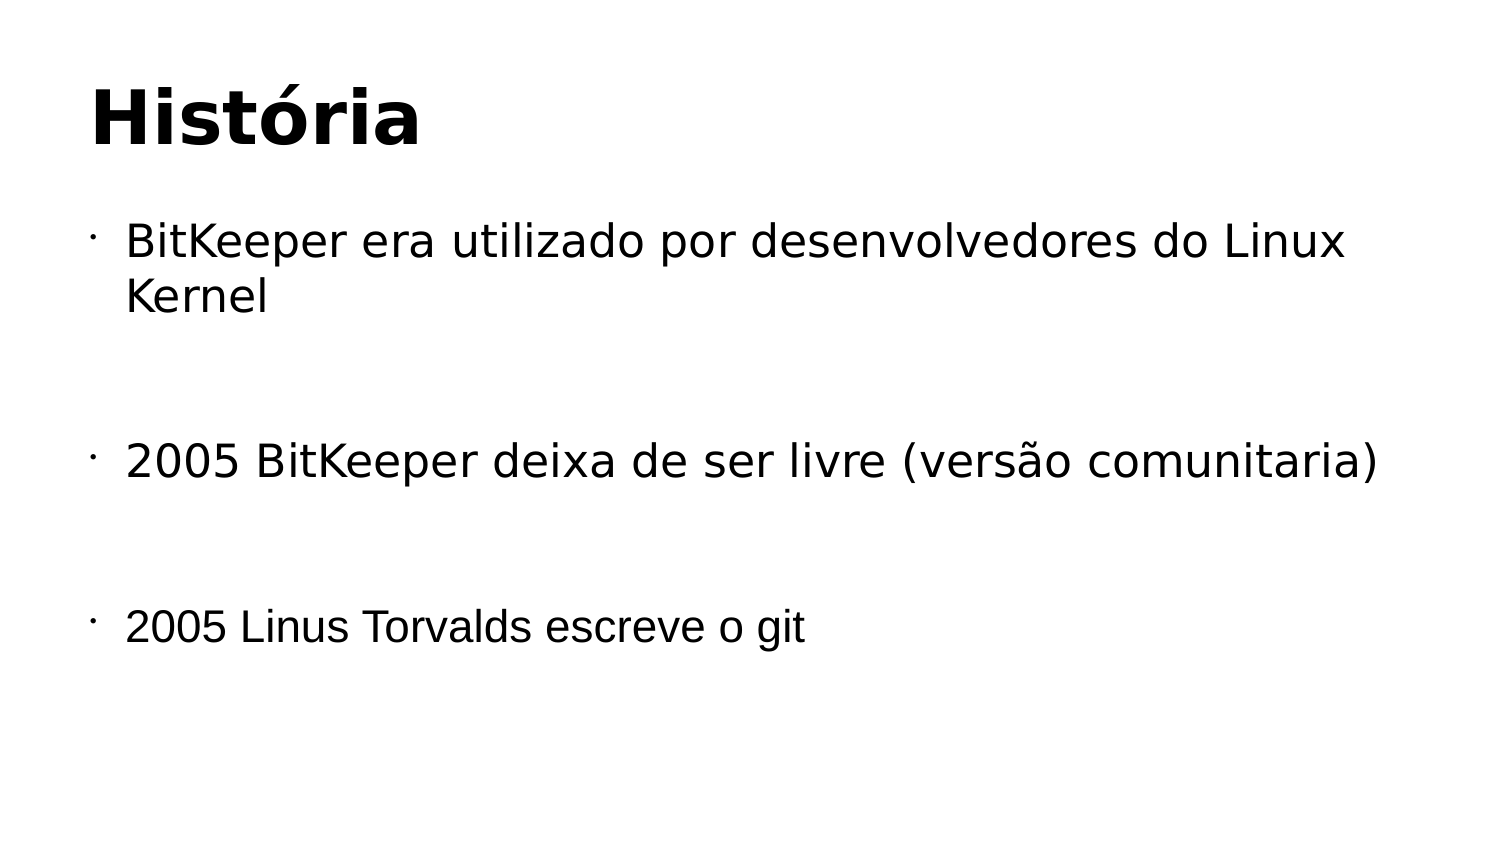

História
BitKeeper era utilizado por desenvolvedores do Linux Kernel
2005 BitKeeper deixa de ser livre (versão comunitaria)
2005 Linus Torvalds escreve o git